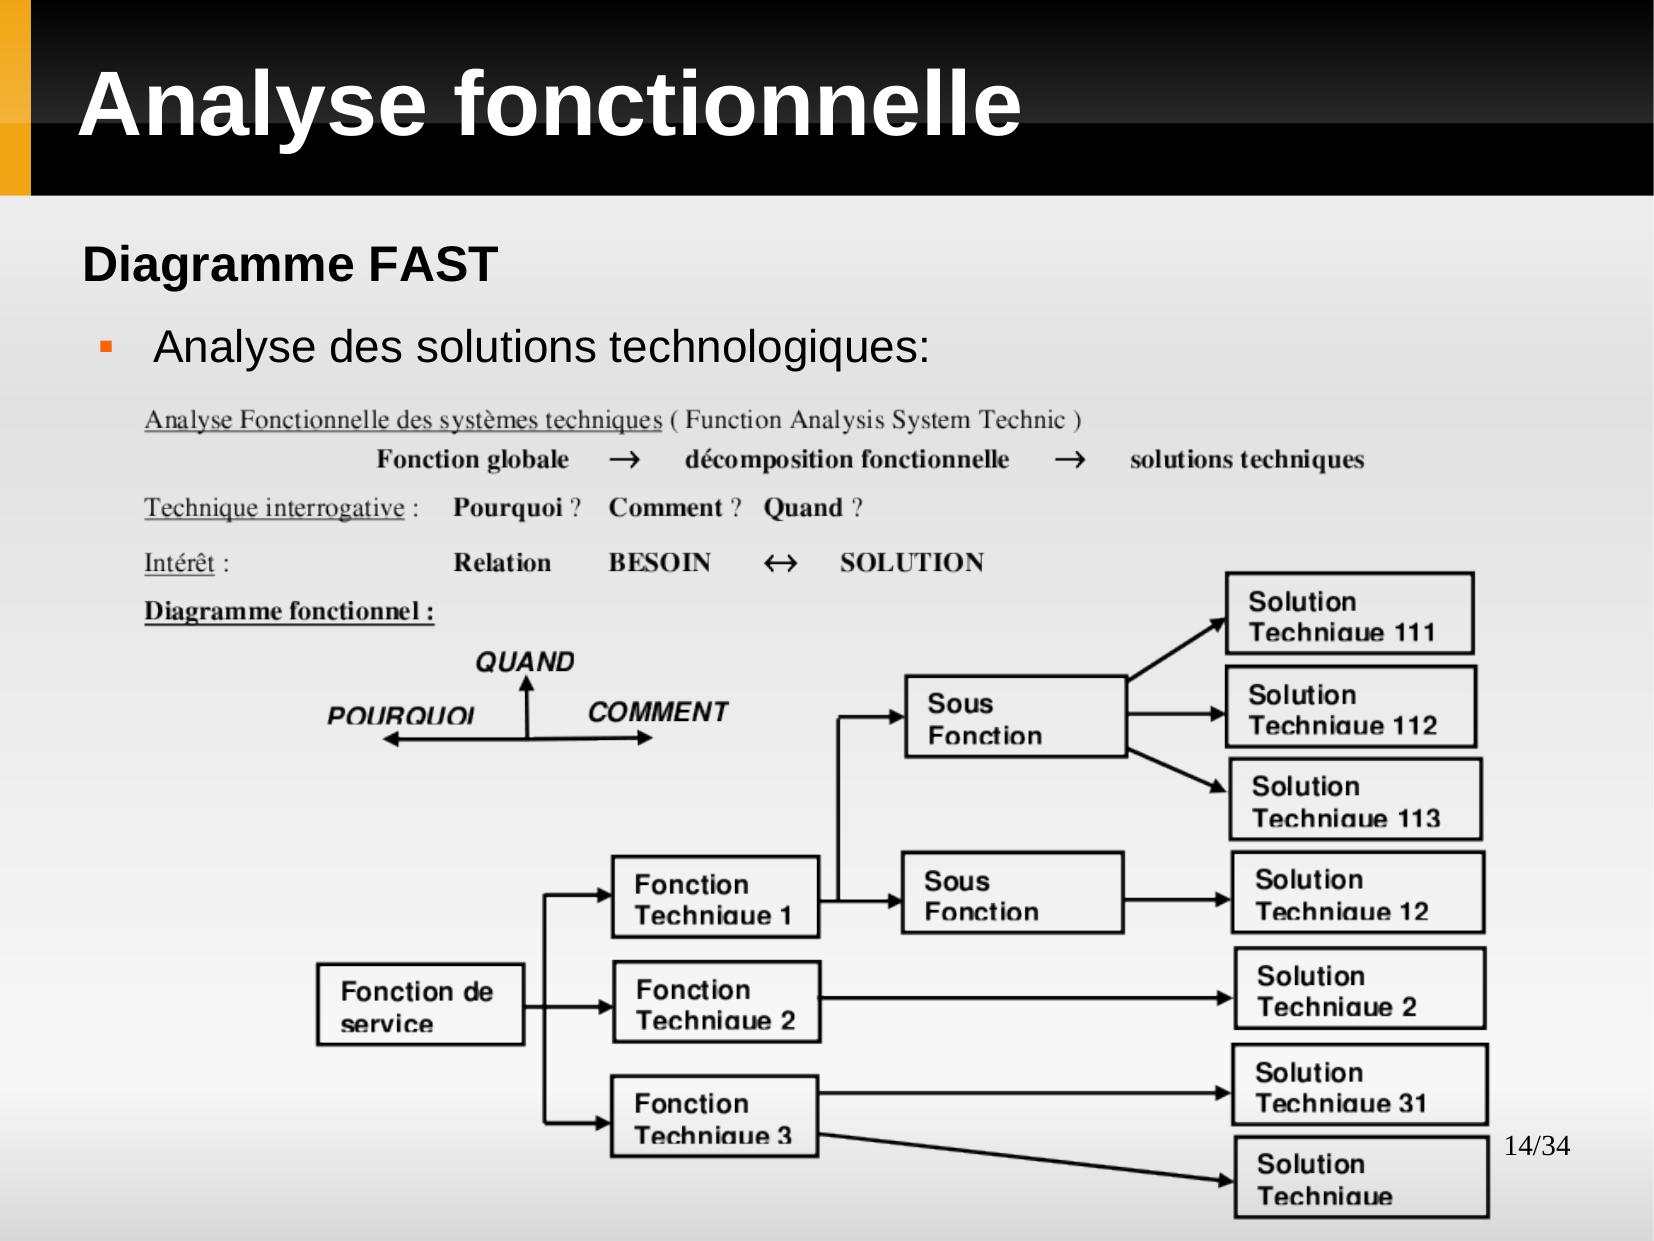

# Analyse fonctionnelle
Diagramme FAST
Analyse des solutions technologiques:
14